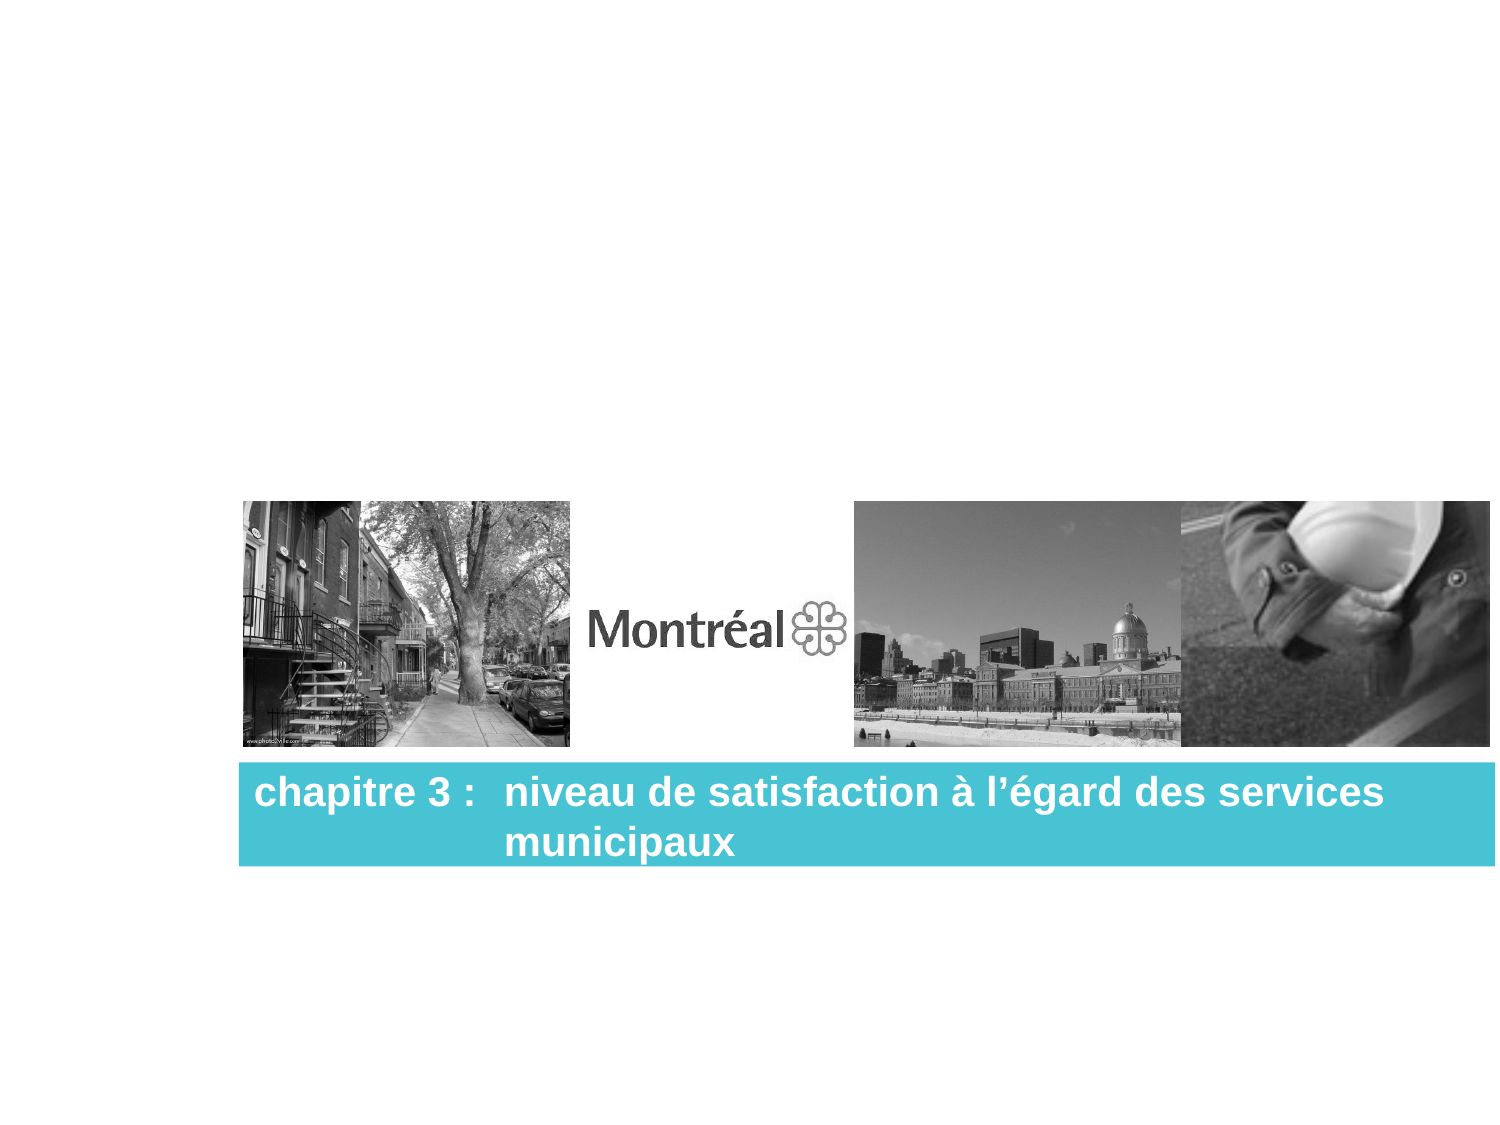

# chapitre 3 : 	niveau de satisfaction à l’égard des services municipaux